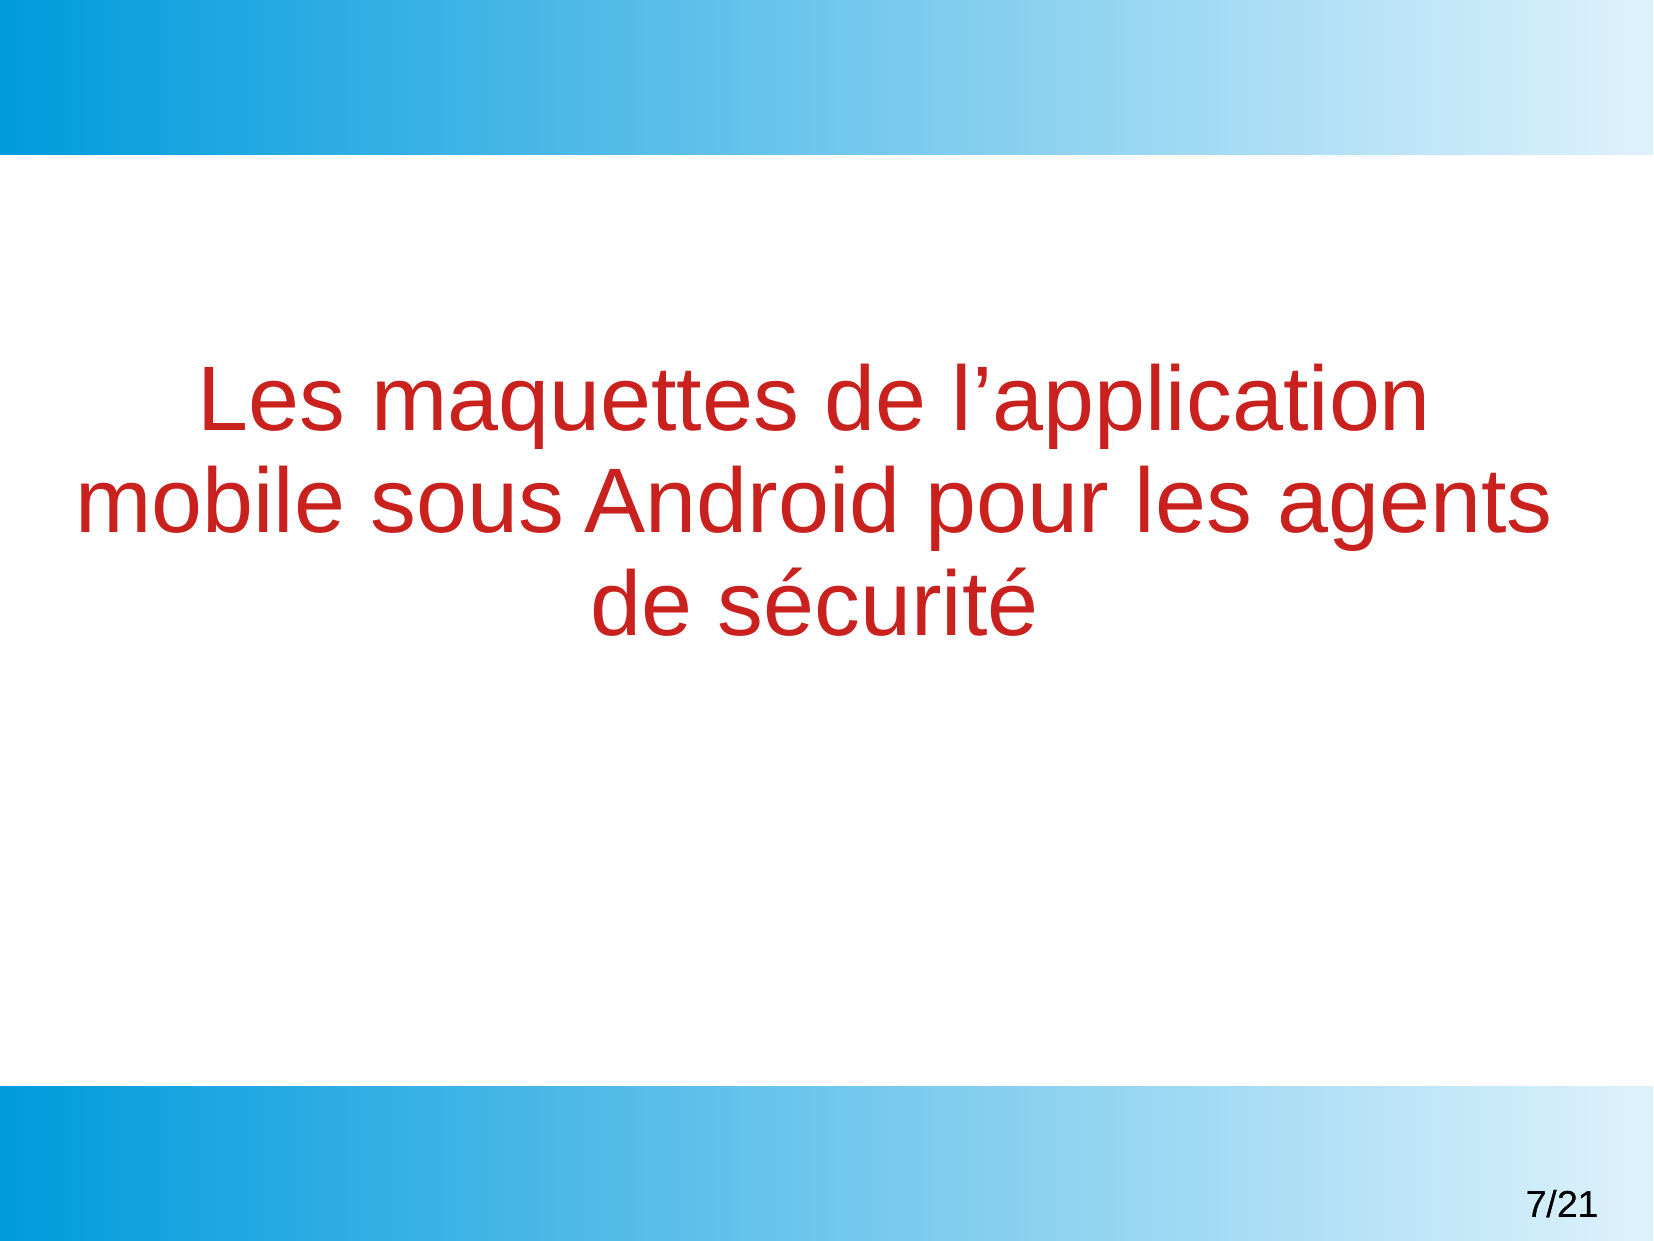

# Les maquettes de l’application mobile sous Android pour les agents de sécurité